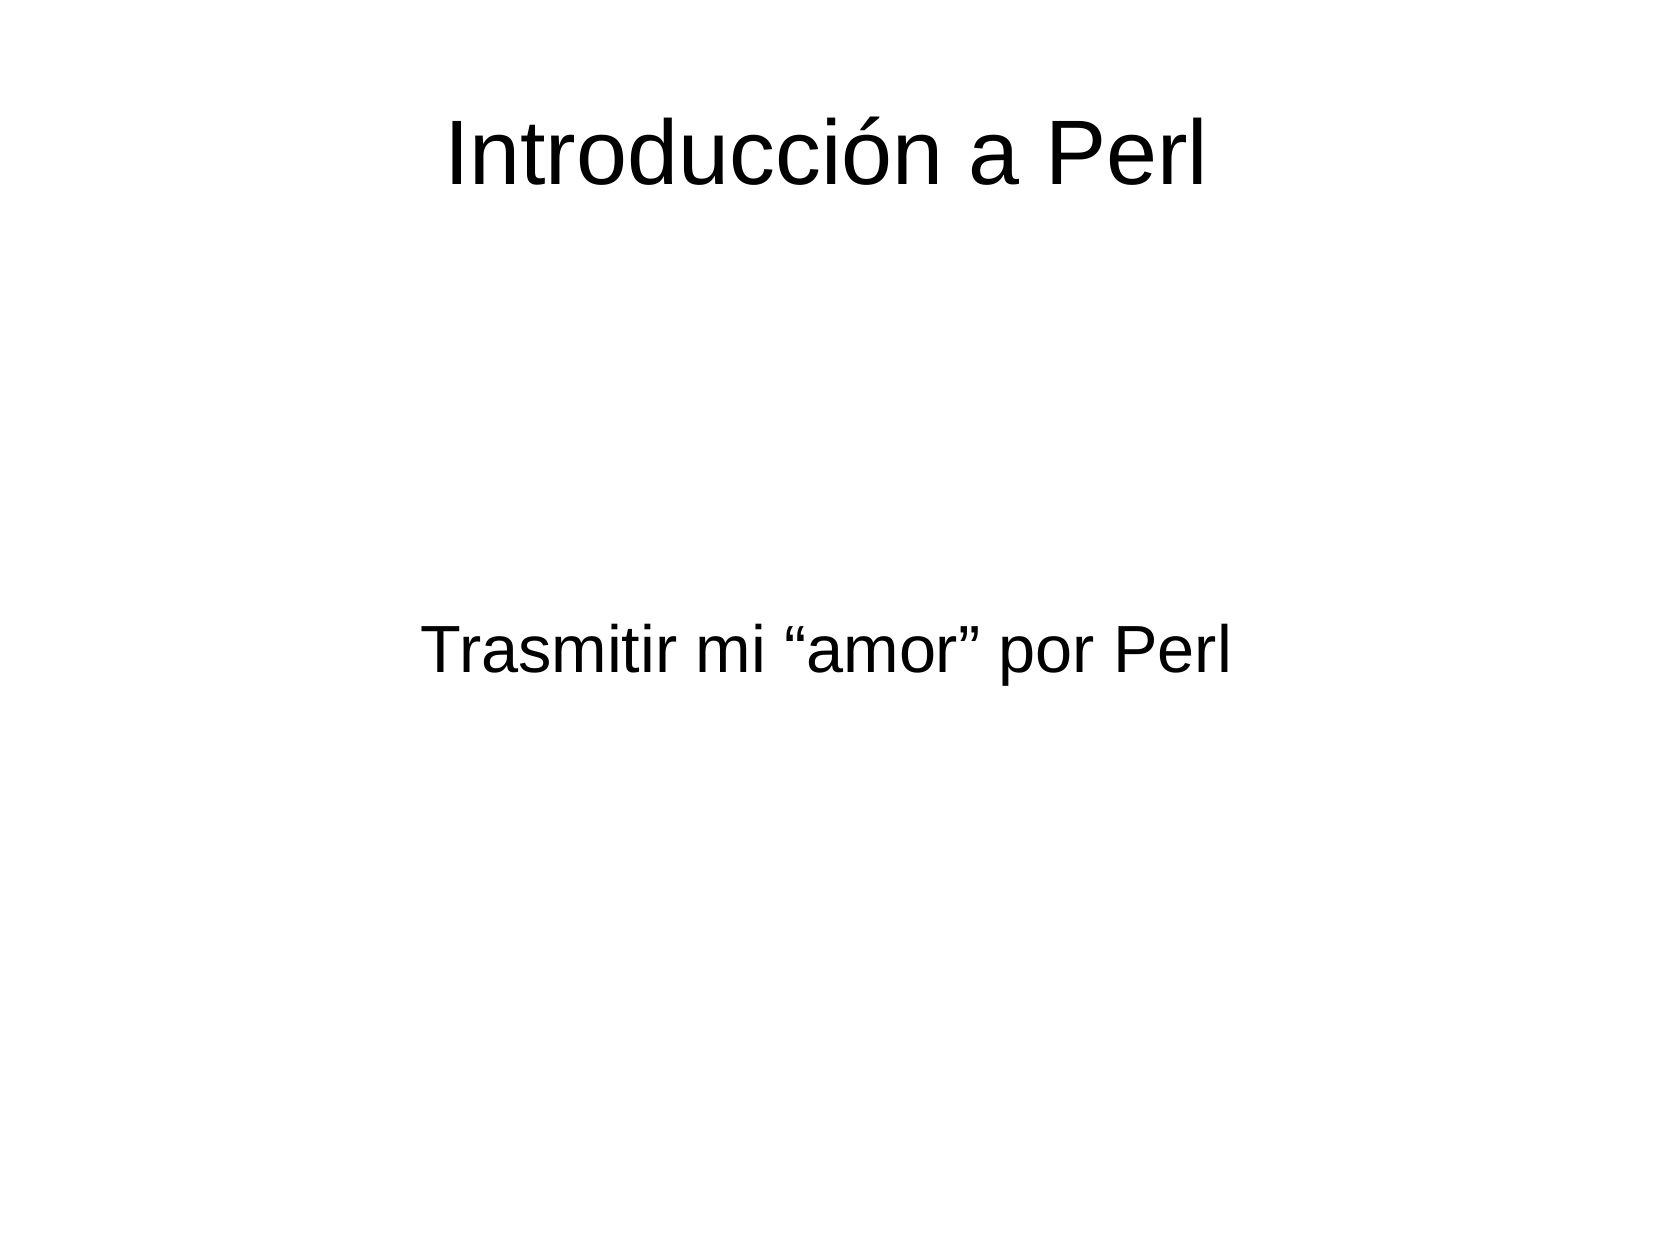

# Introducción a Perl
Trasmitir mi “amor” por Perl